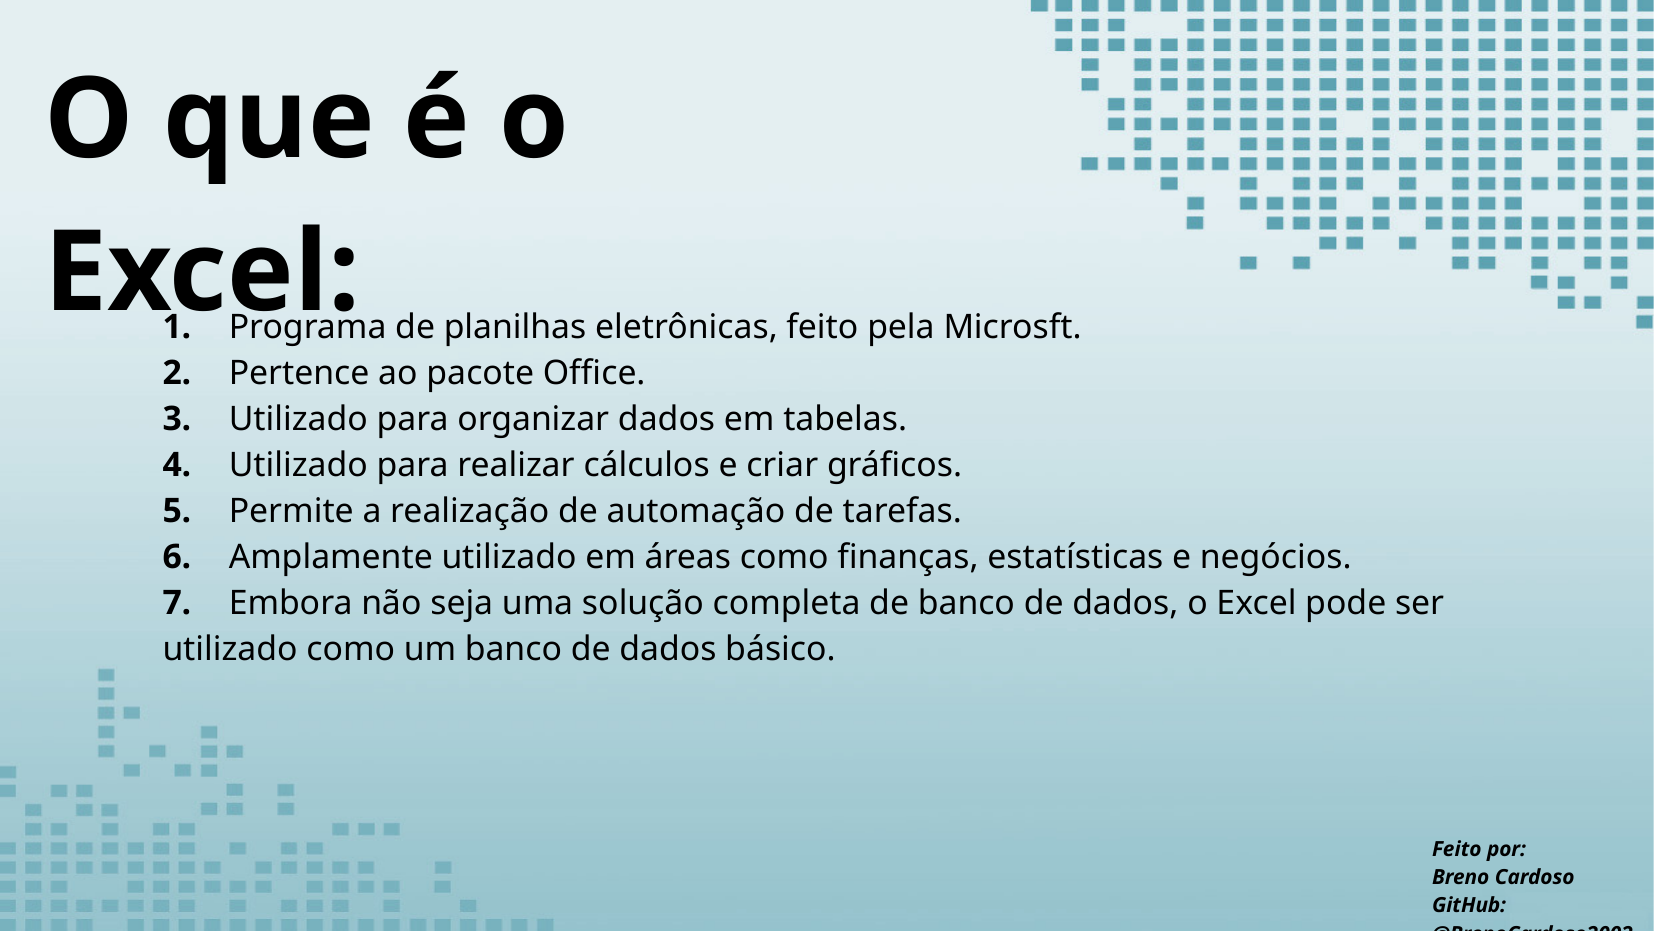

O que é o Excel:
1. 	Programa de planilhas eletrônicas, feito pela Microsft.
2. 	Pertence ao pacote Office.
3. 	Utilizado para organizar dados em tabelas.
4. 	Utilizado para realizar cálculos e criar gráficos.
5. 	Permite a realização de automação de tarefas.
6. 	Amplamente utilizado em áreas como finanças, estatísticas e negócios.
7. 	Embora não seja uma solução completa de banco de dados, o Excel pode ser utilizado como um banco de dados básico.
Feito por:
Breno Cardoso
GitHub:
@BrenoCardoso2002